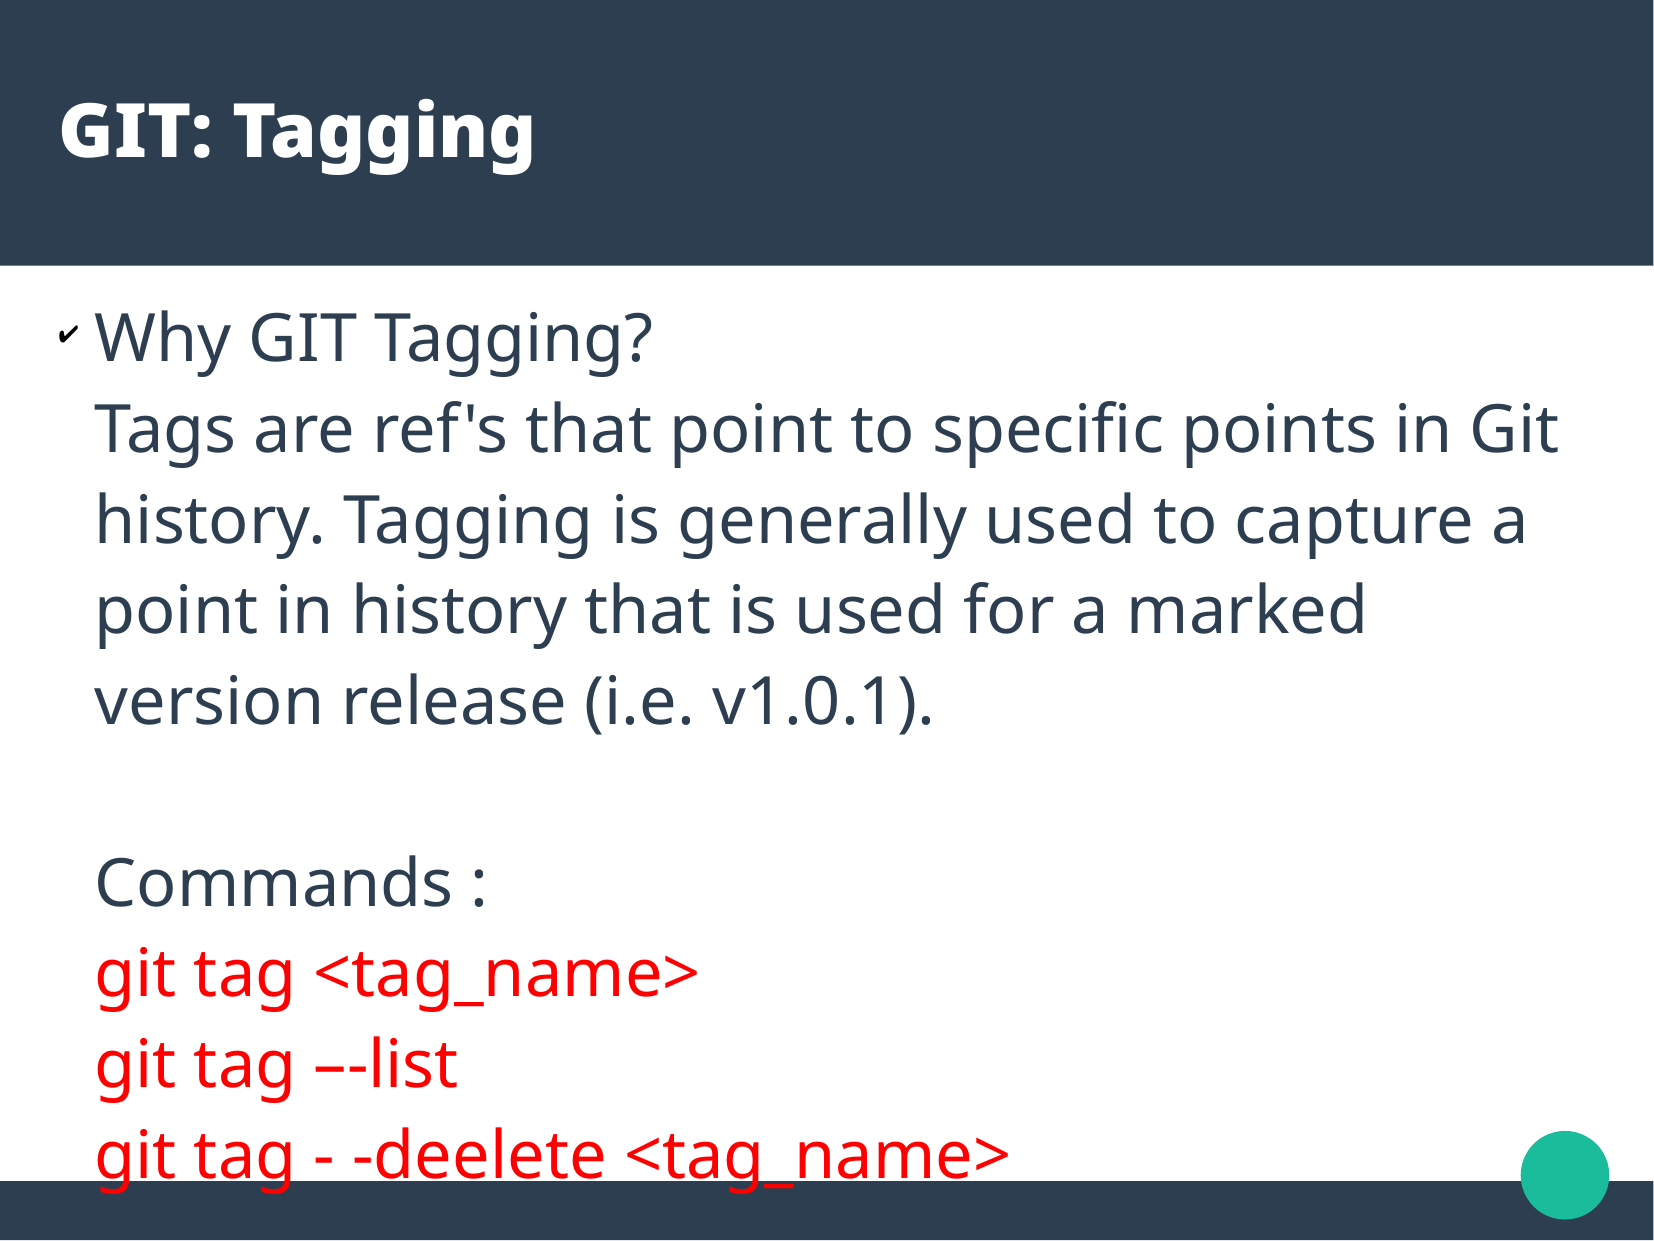

# GIT: Tagging
Why GIT Tagging?
Tags are ref's that point to specific points in Git history. Tagging is generally used to capture a point in history that is used for a marked version release (i.e. v1.0.1).
Commands :
git tag <tag_name>
git tag –-list
git tag - -deelete <tag_name>